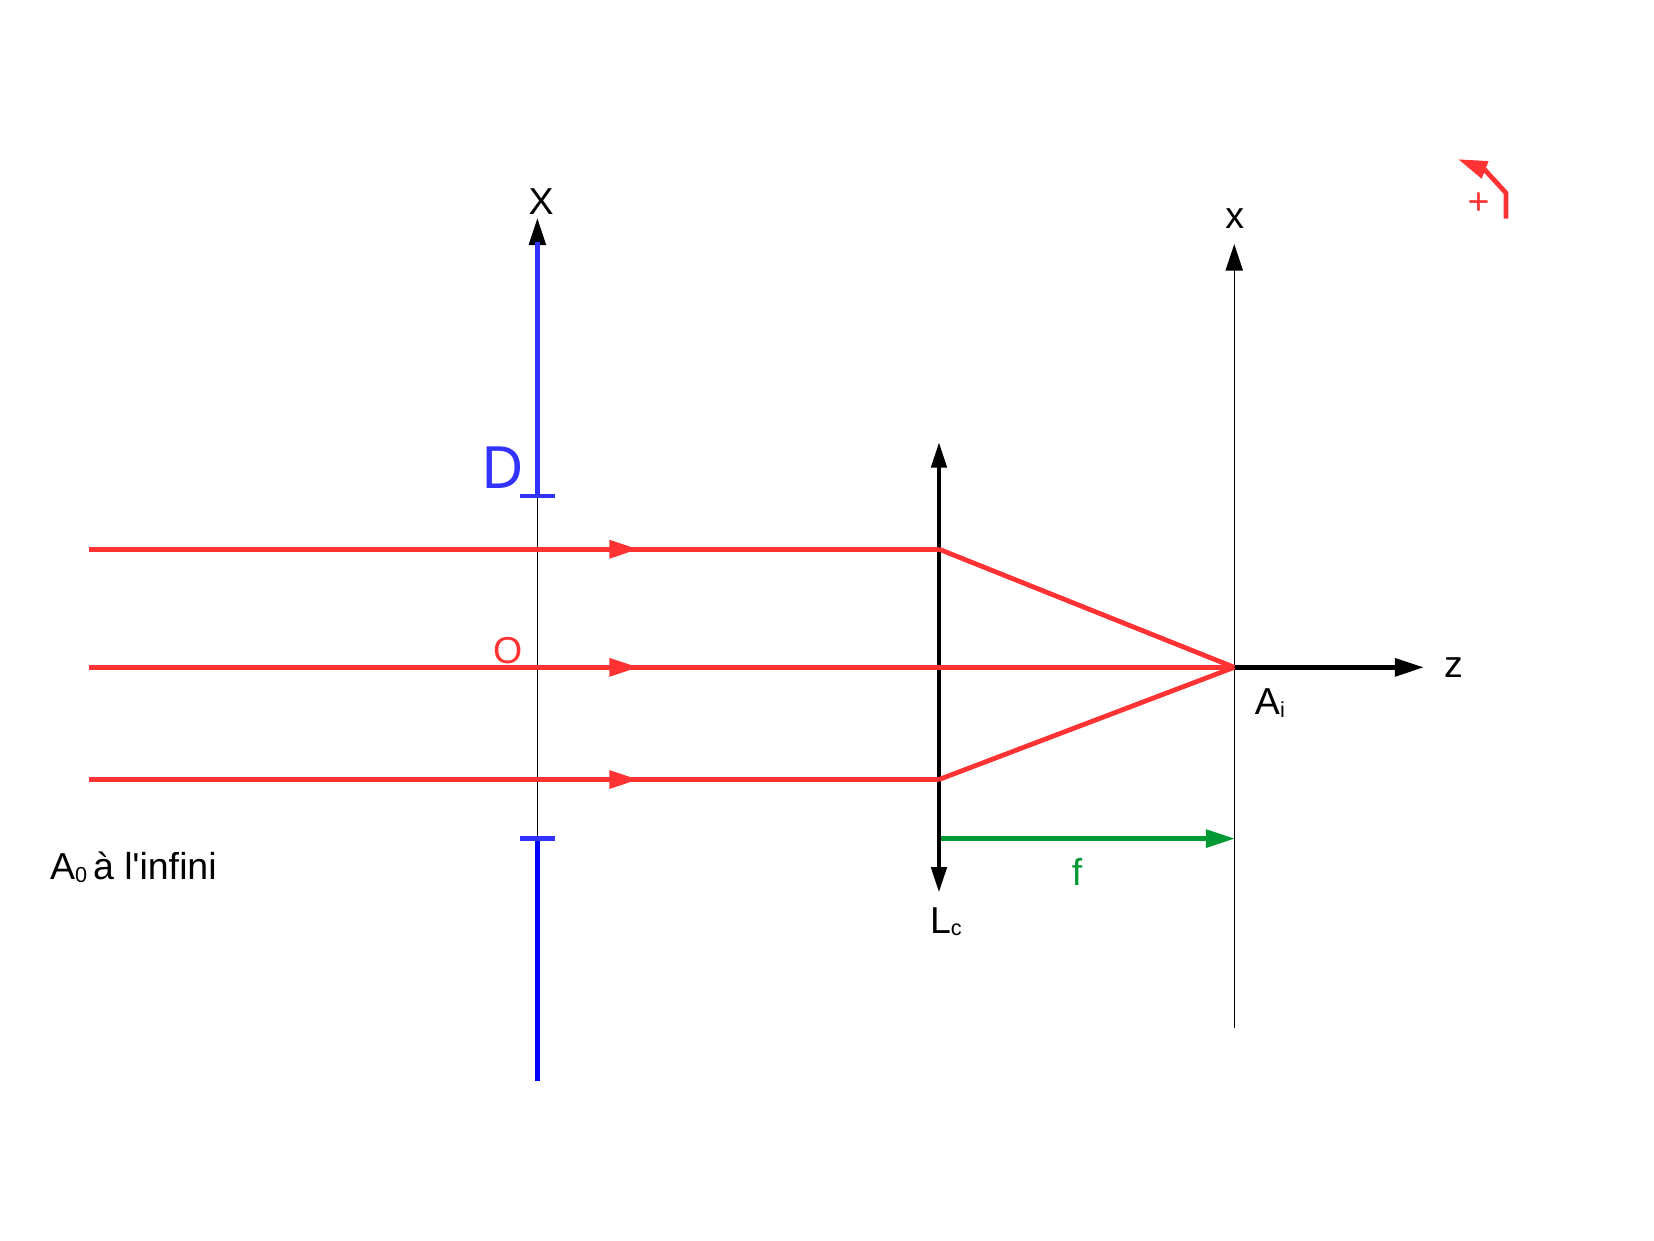

X
+
x
D
O
z
Ai
A0 à l'infini
f
Lc